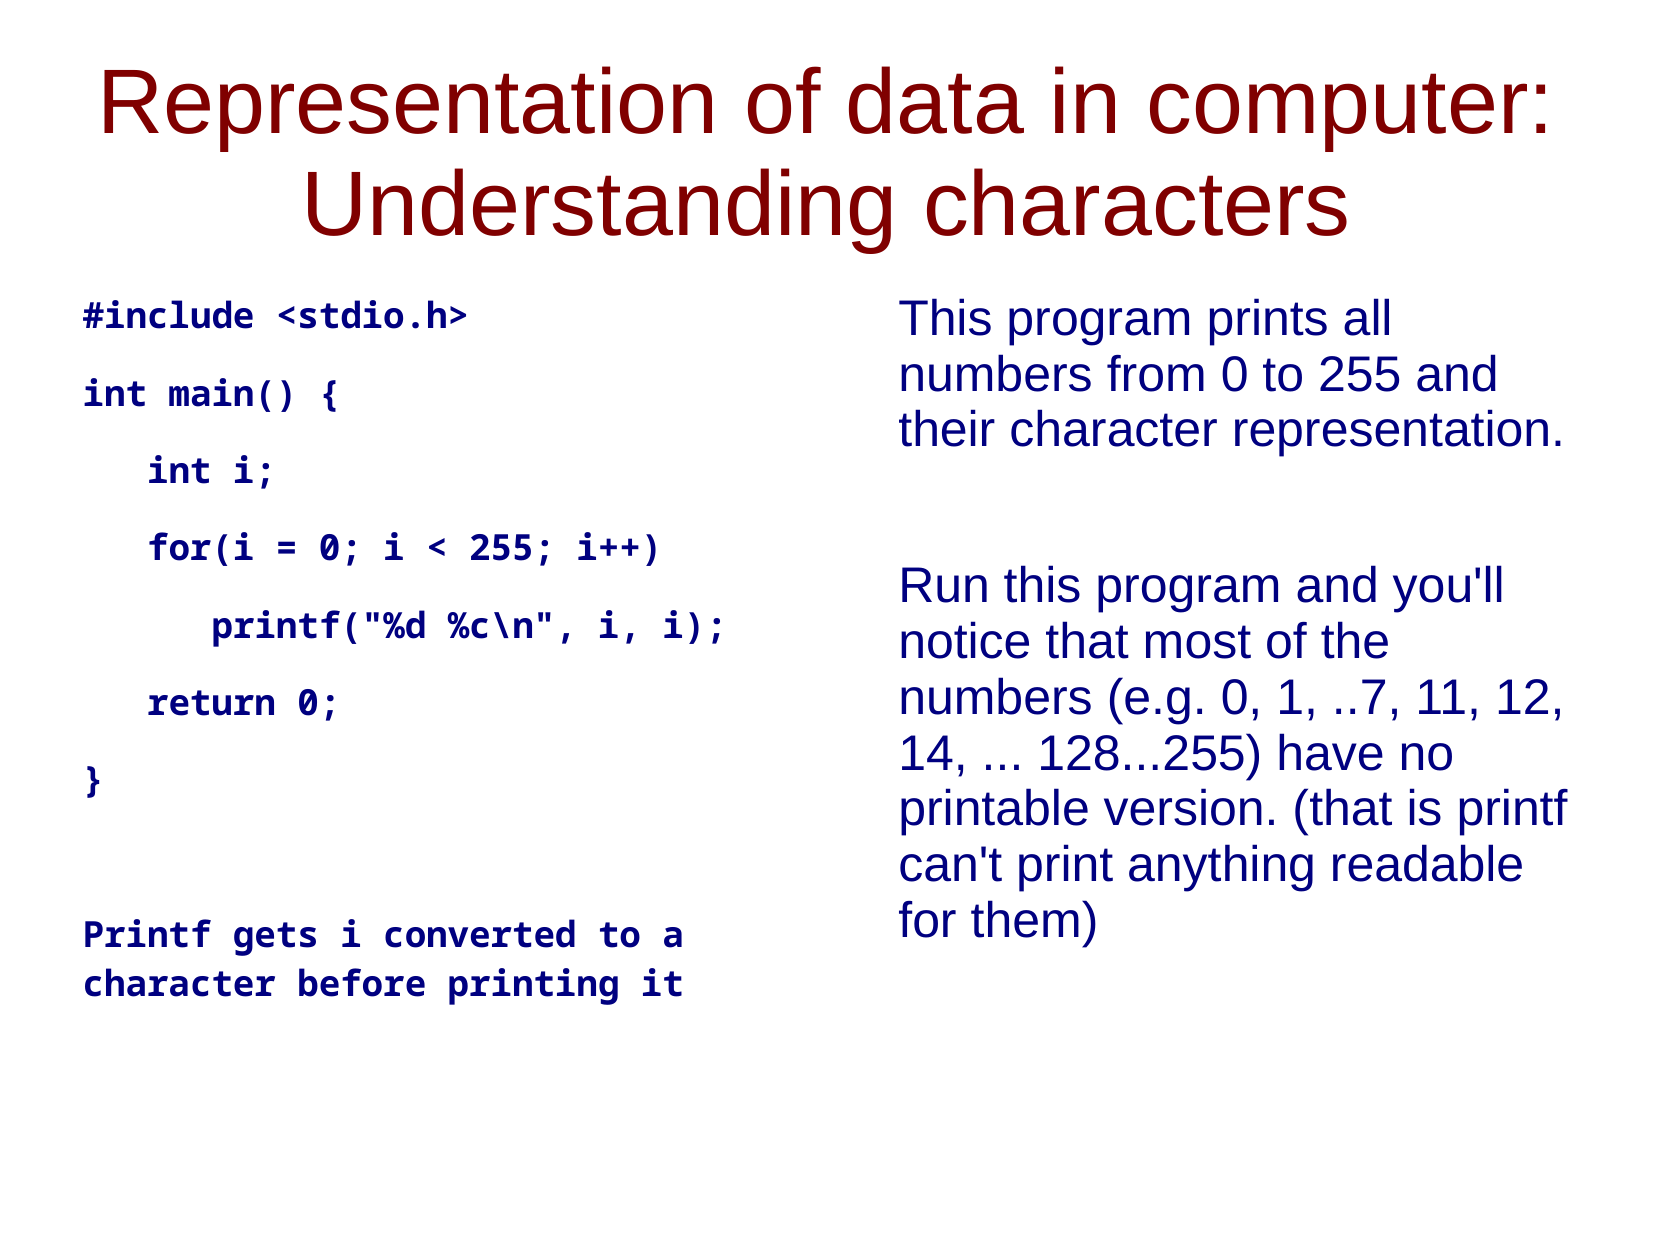

# Representation of data in computer: Understanding characters
#include <stdio.h>
int main() {
 int i;
 for(i = 0; i < 255; i++)
 printf("%d %c\n", i, i);
 return 0;
}
Printf gets i converted to a character before printing it
This program prints all numbers from 0 to 255 and their character representation.
Run this program and you'll notice that most of the numbers (e.g. 0, 1, ..7, 11, 12, 14, ... 128...255) have no printable version. (that is printf can't print anything readable for them)